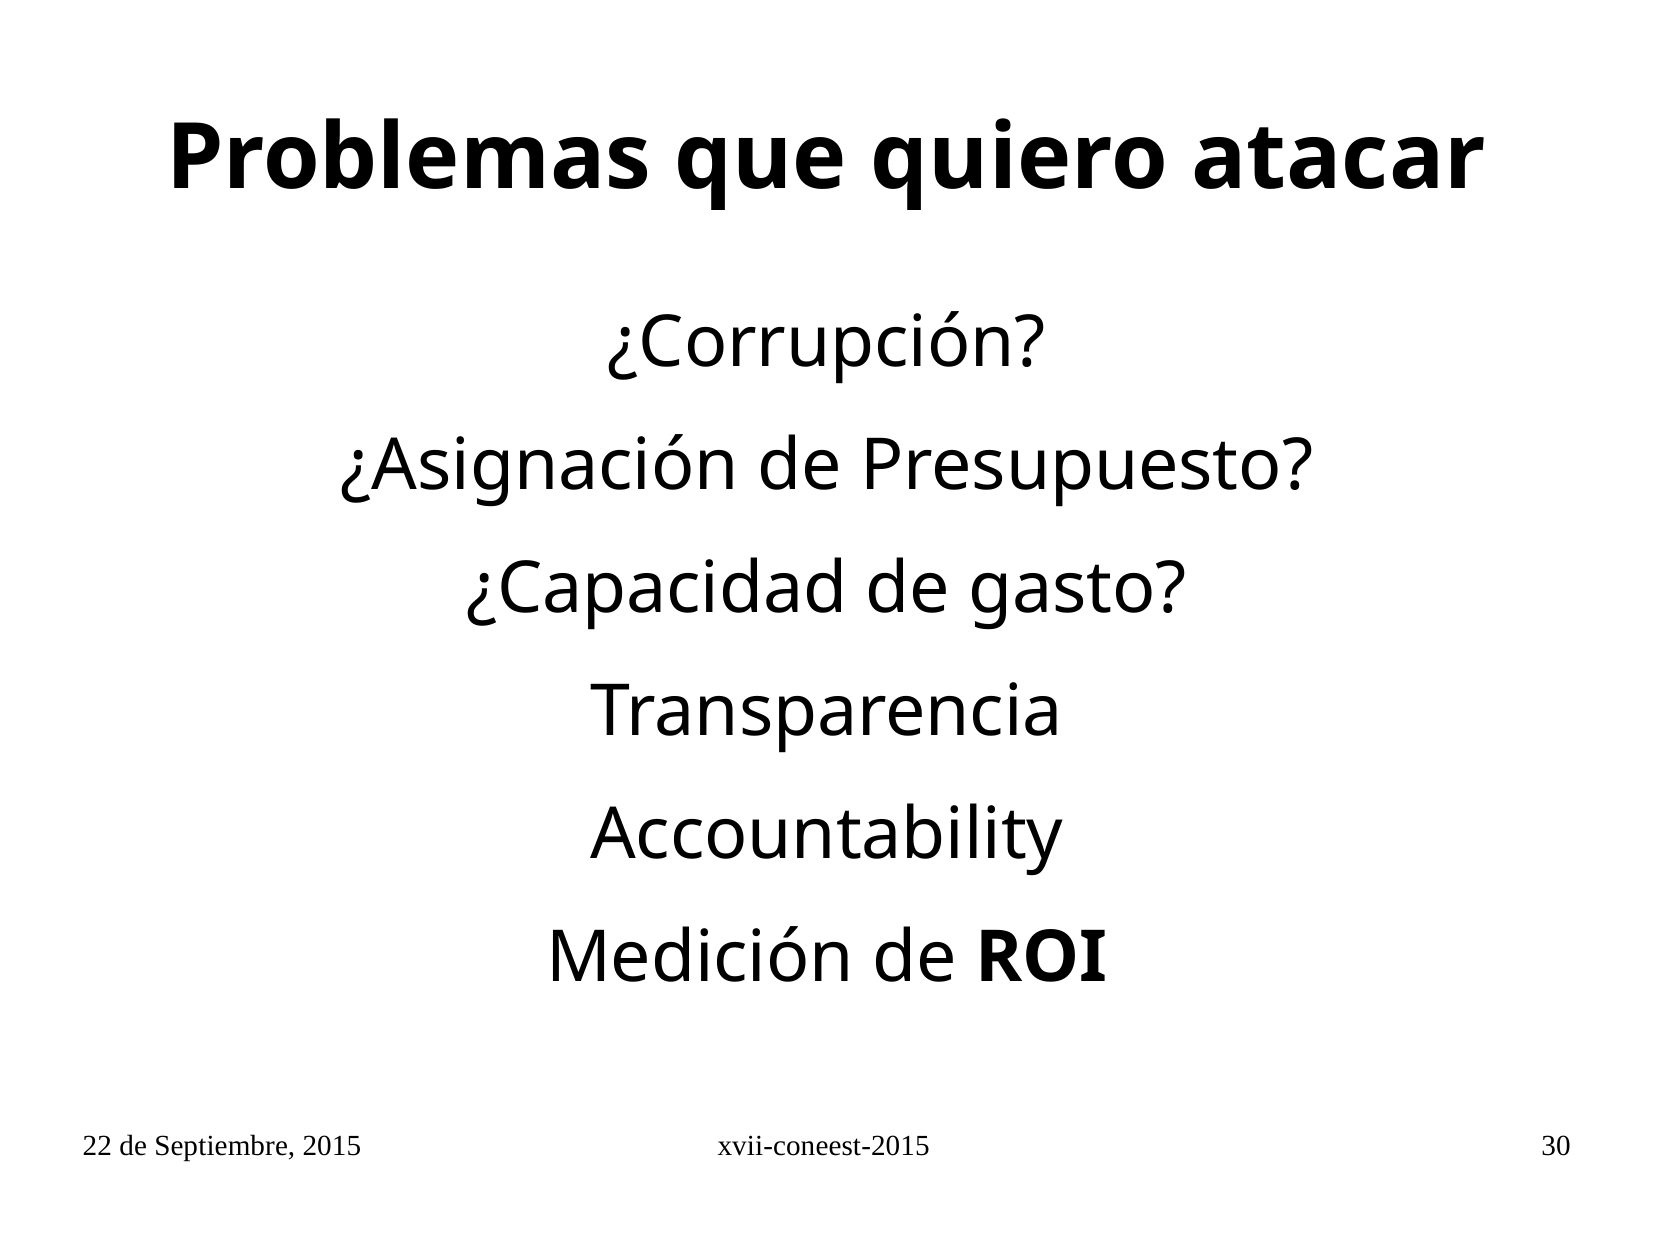

# Problemas que quiero atacar
¿Corrupción?
¿Asignación de Presupuesto?
¿Capacidad de gasto?
Transparencia
Accountability
Medición de ROI
22 de Septiembre, 2015
xvii-coneest-2015
30